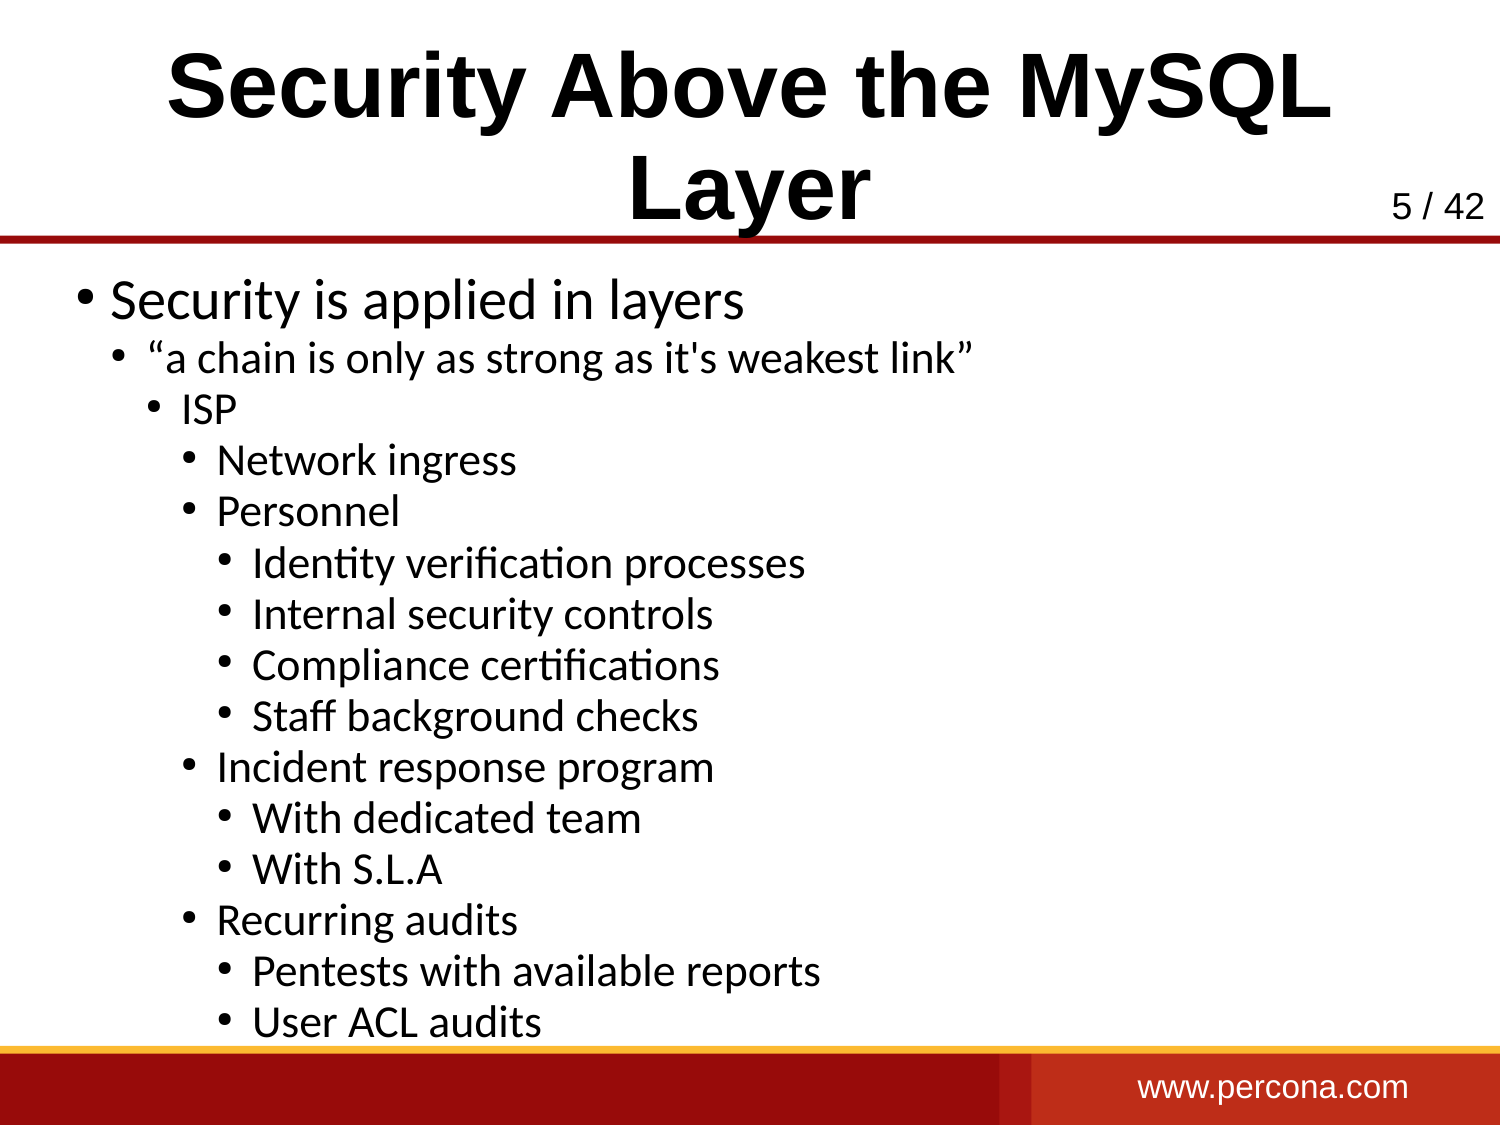

Security Above the MySQL Layer
Security is applied in layers
“a chain is only as strong as it's weakest link”
ISP
Network ingress
Personnel
Identity verification processes
Internal security controls
Compliance certifications
Staff background checks
Incident response program
With dedicated team
With S.L.A
Recurring audits
Pentests with available reports
User ACL audits